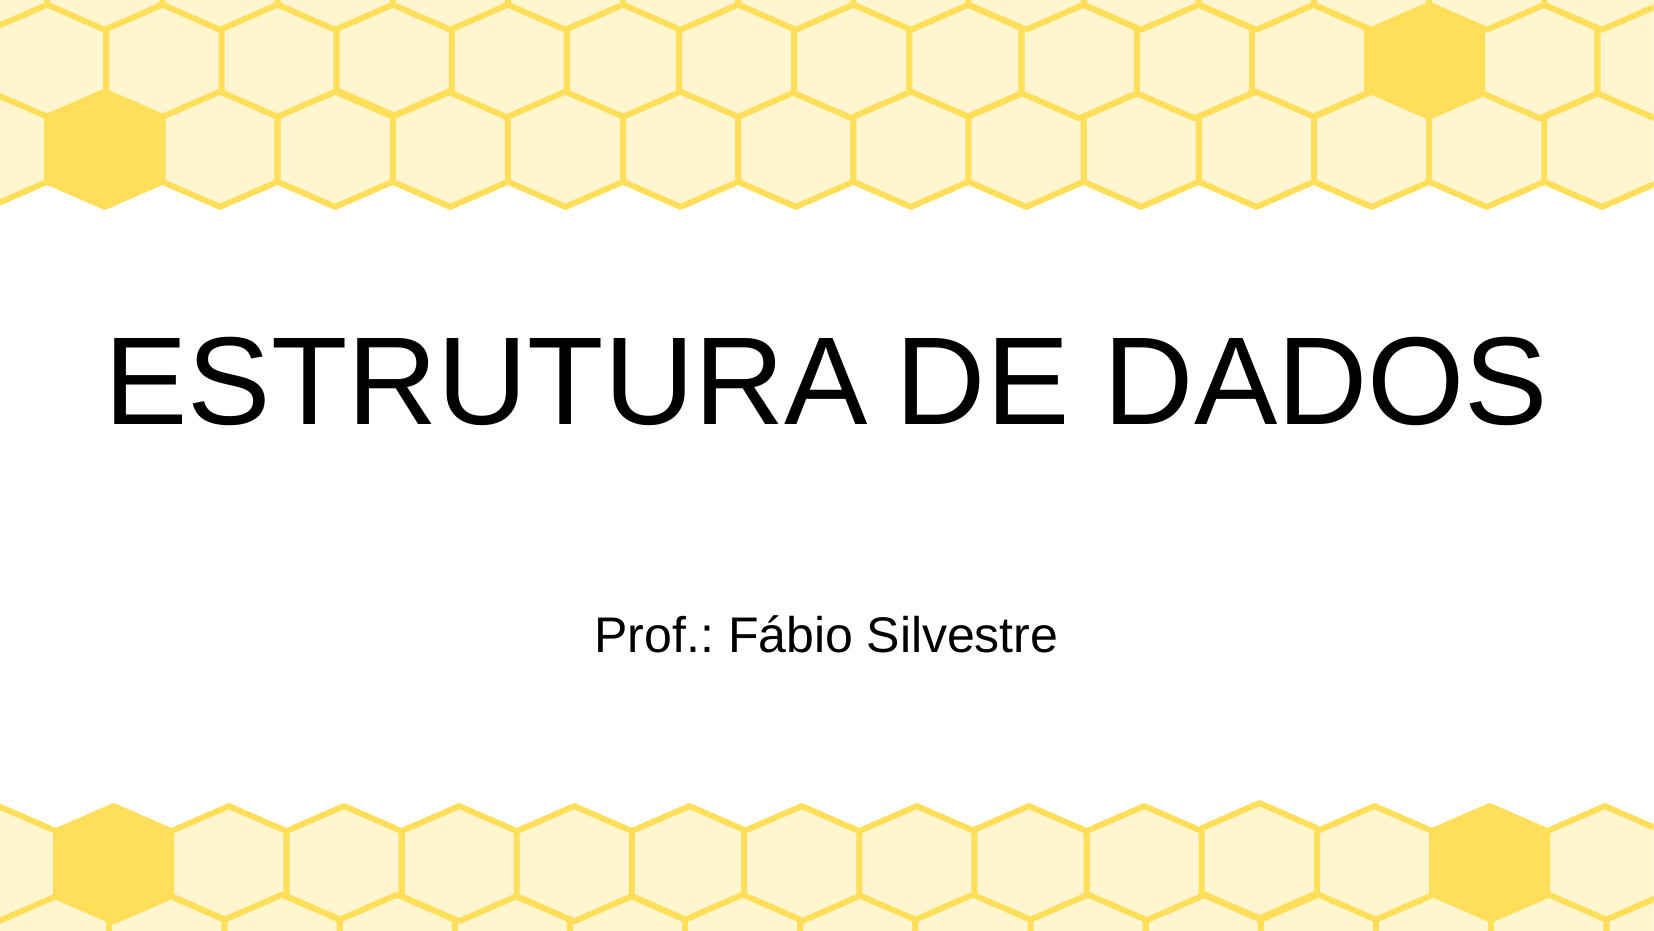

# ESTRUTURA DE DADOS
Prof.: Fábio Silvestre